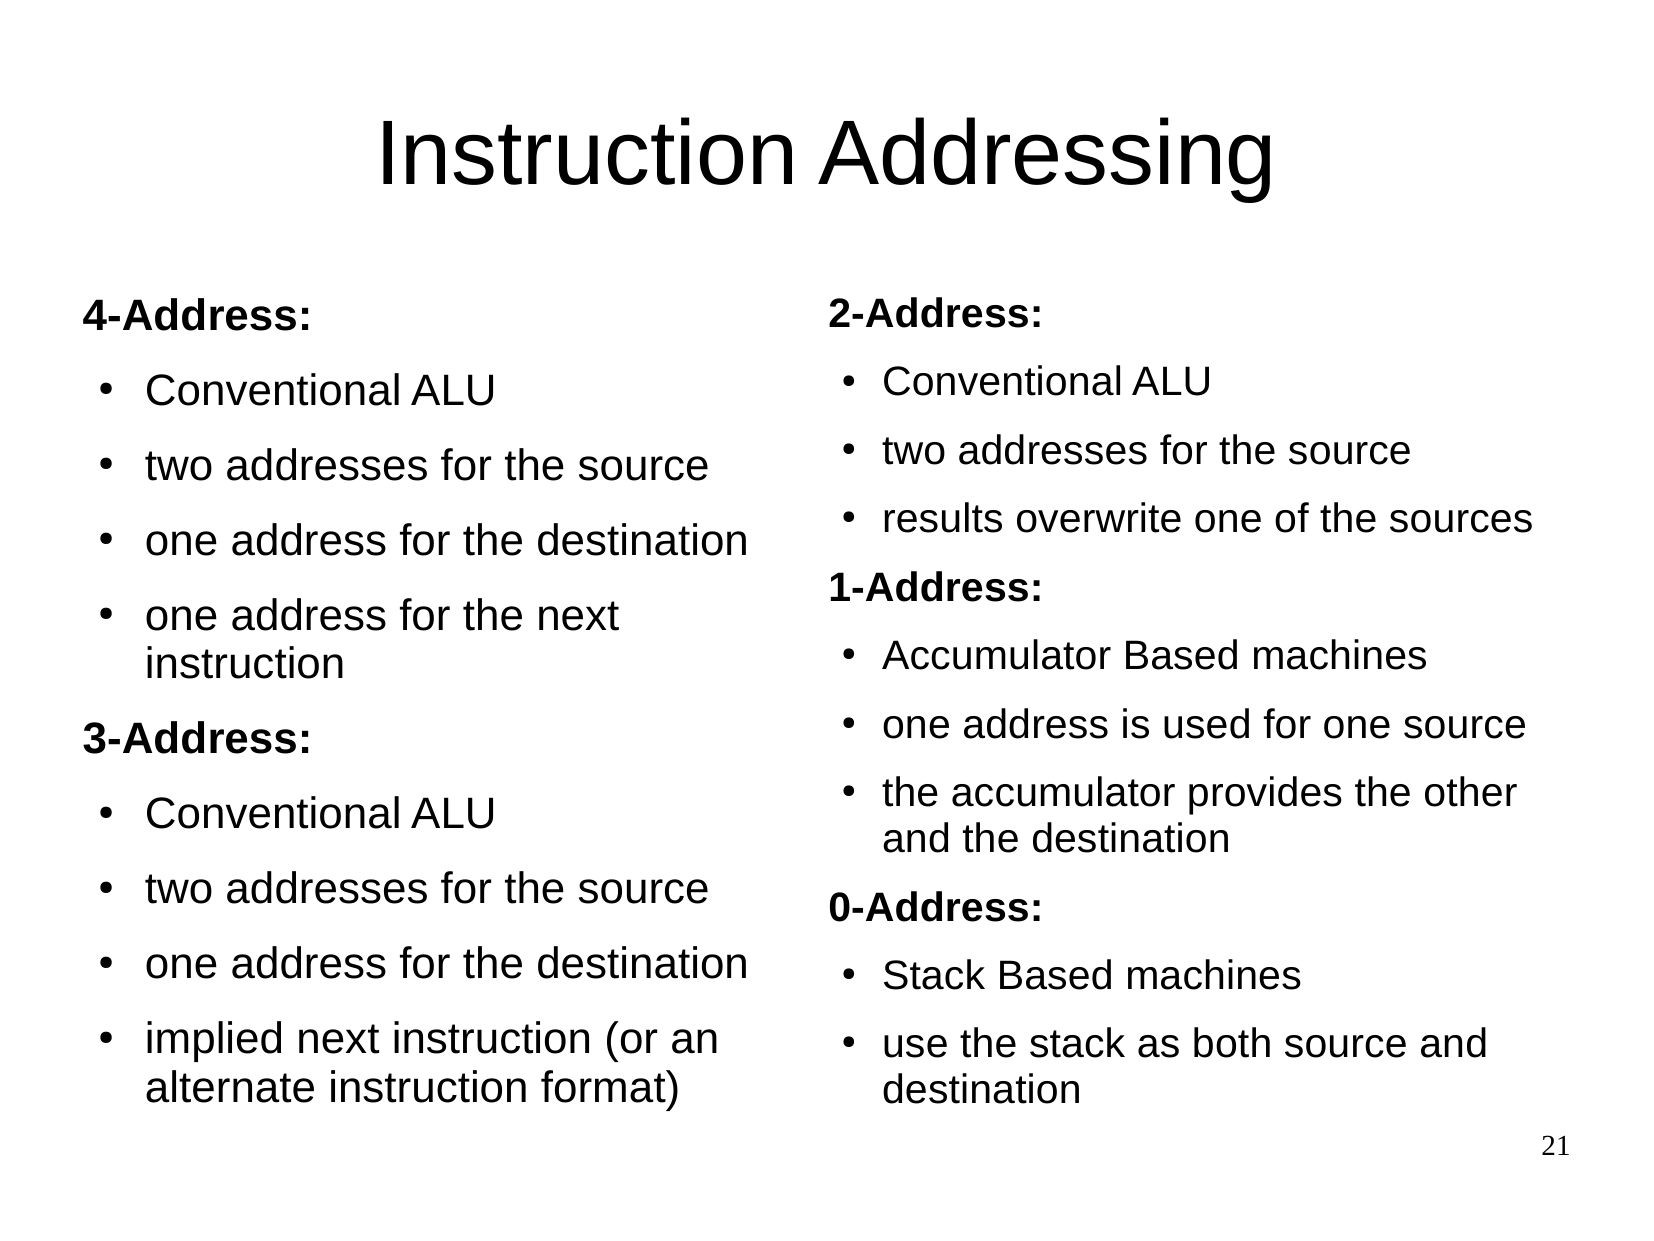

# Instruction Addressing
4-Address:
Conventional ALU
two addresses for the source
one address for the destination
one address for the next instruction
3-Address:
Conventional ALU
two addresses for the source
one address for the destination
implied next instruction (or an alternate instruction format)
2-Address:
Conventional ALU
two addresses for the source
results overwrite one of the sources
1-Address:
Accumulator Based machines
one address is used for one source
the accumulator provides the other and the destination
0-Address:
Stack Based machines
use the stack as both source and destination
21